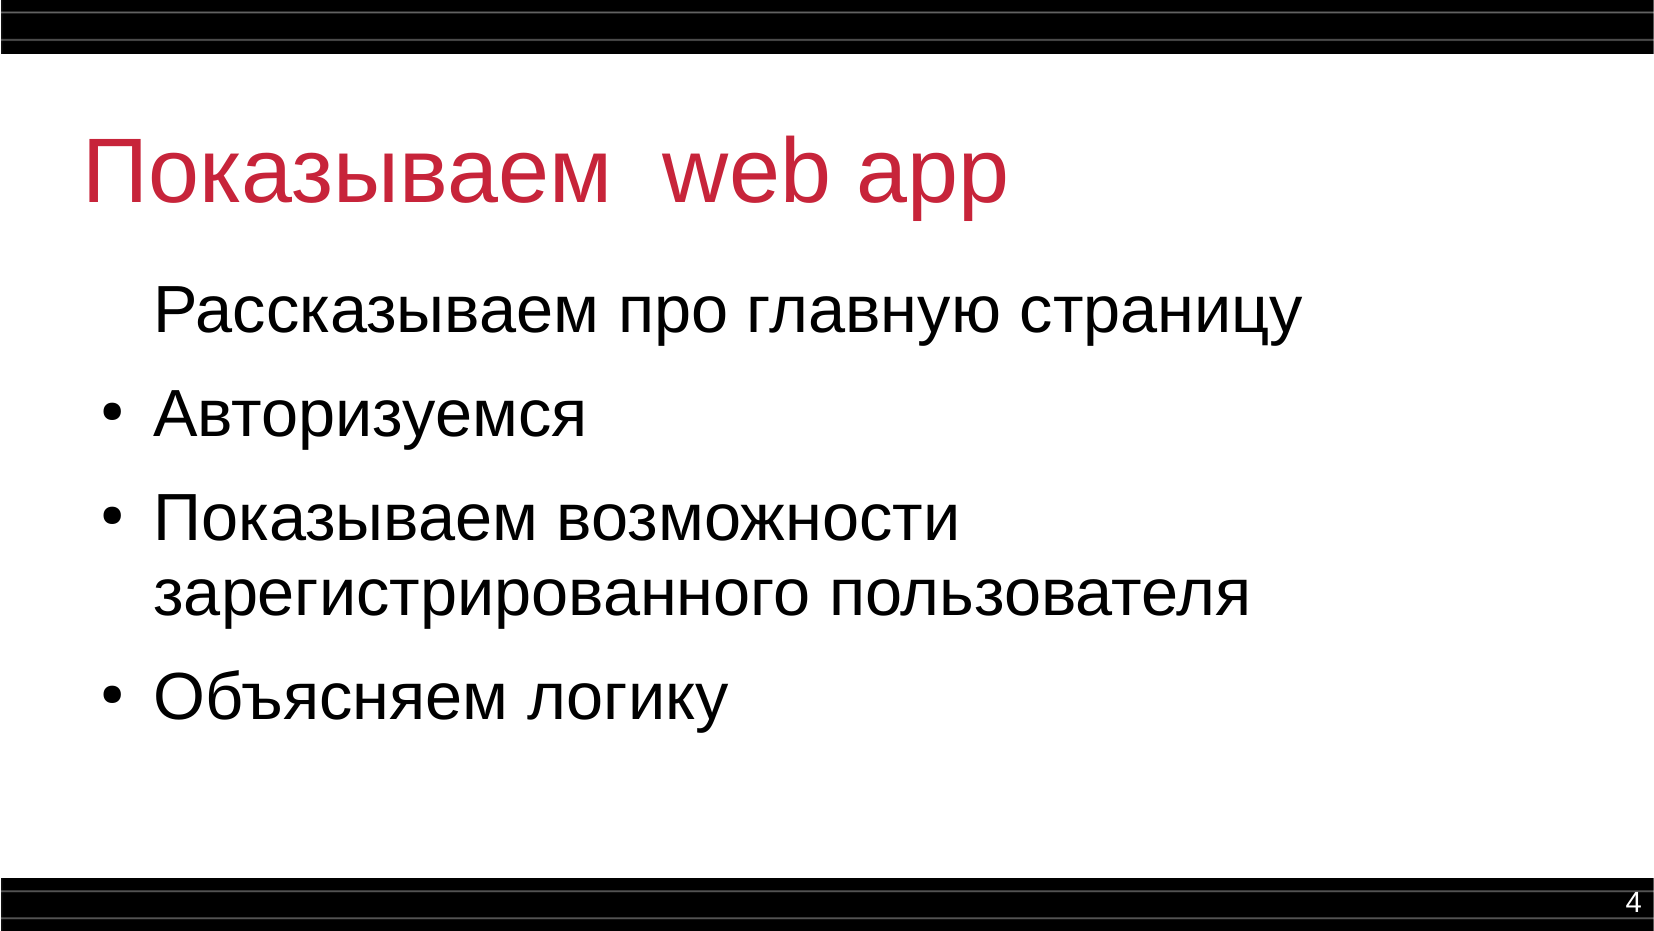

# Показываем web app
Рассказываем про главную страницу
Авторизуемся
Показываем возможности зарегистрированного пользователя
Объясняем логику
longitude1